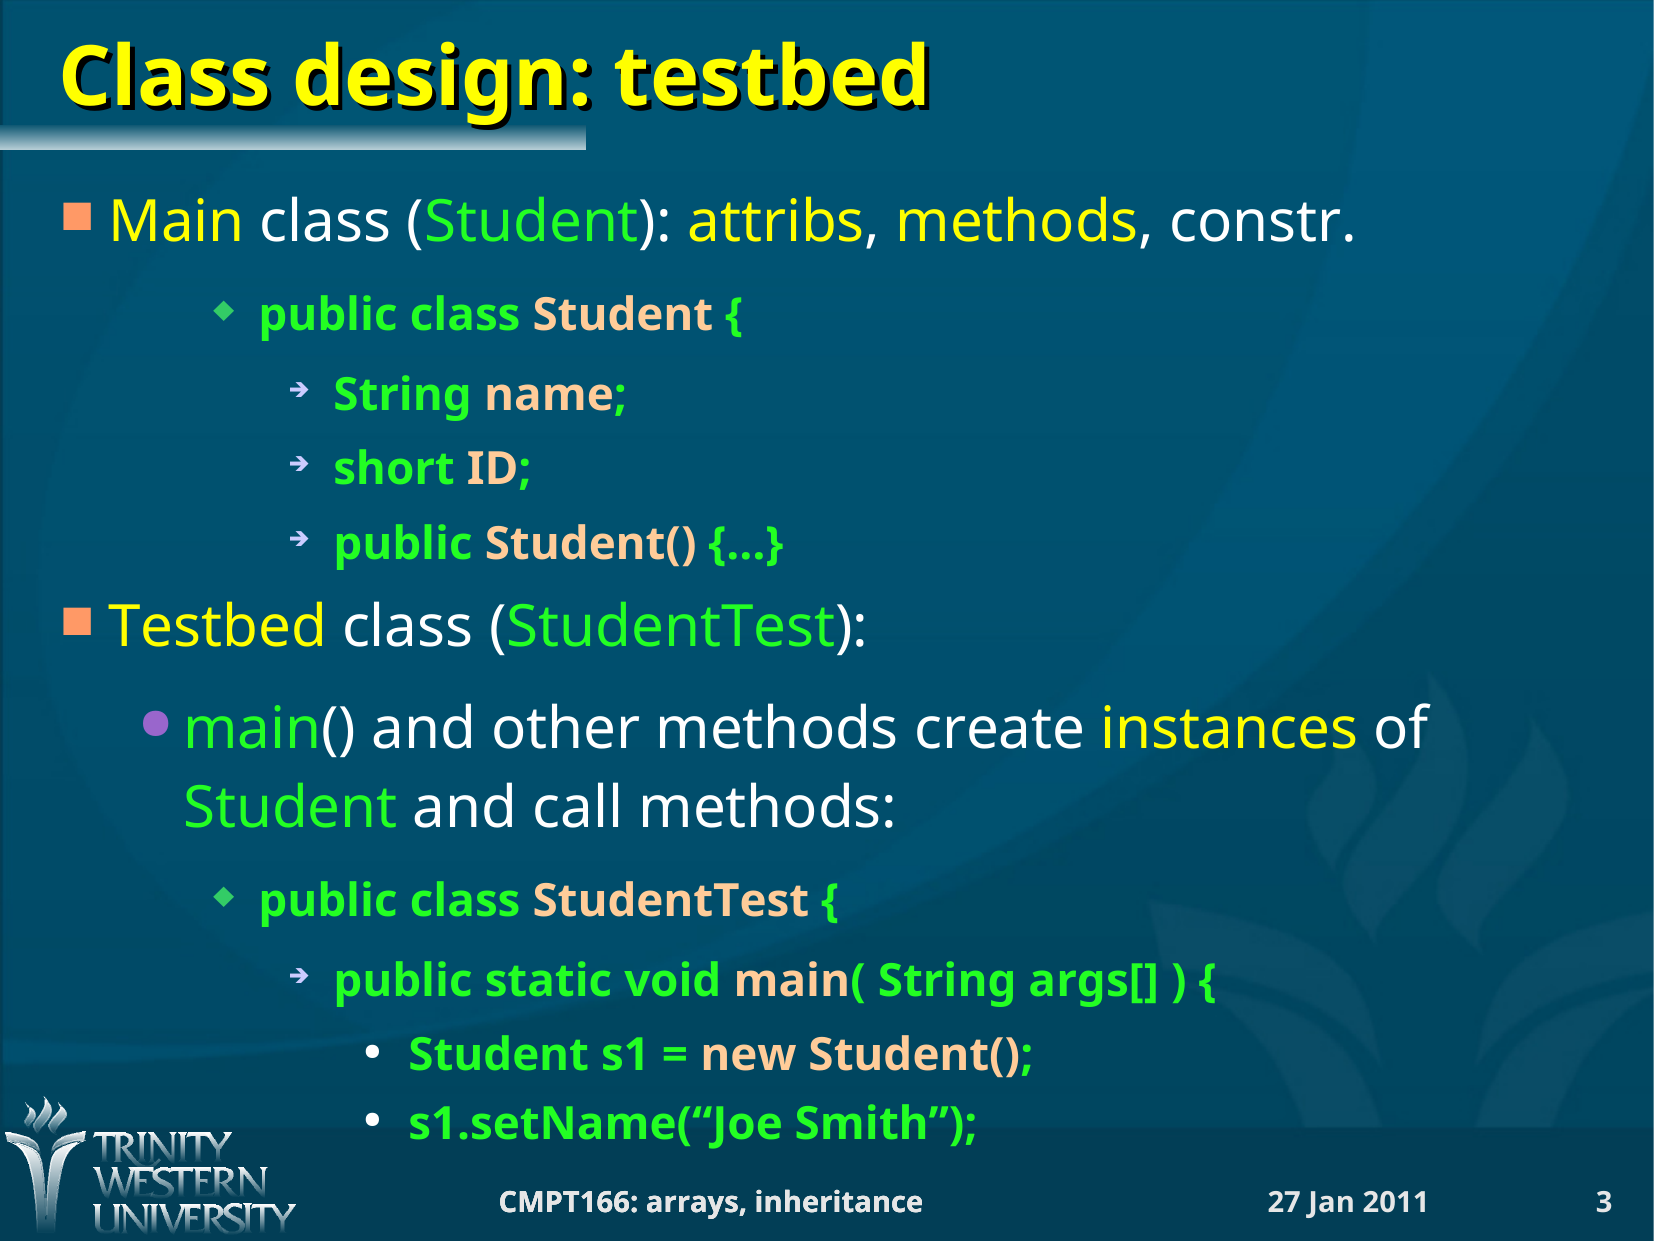

# Class design: testbed
Main class (Student): attribs, methods, constr.
public class Student {
String name;
short ID;
public Student() {…}
Testbed class (StudentTest):
main() and other methods create instances of Student and call methods:
public class StudentTest {
public static void main( String args[] ) {
Student s1 = new Student();
s1.setName(“Joe Smith”);
CMPT166: arrays, inheritance
27 Jan 2011
3